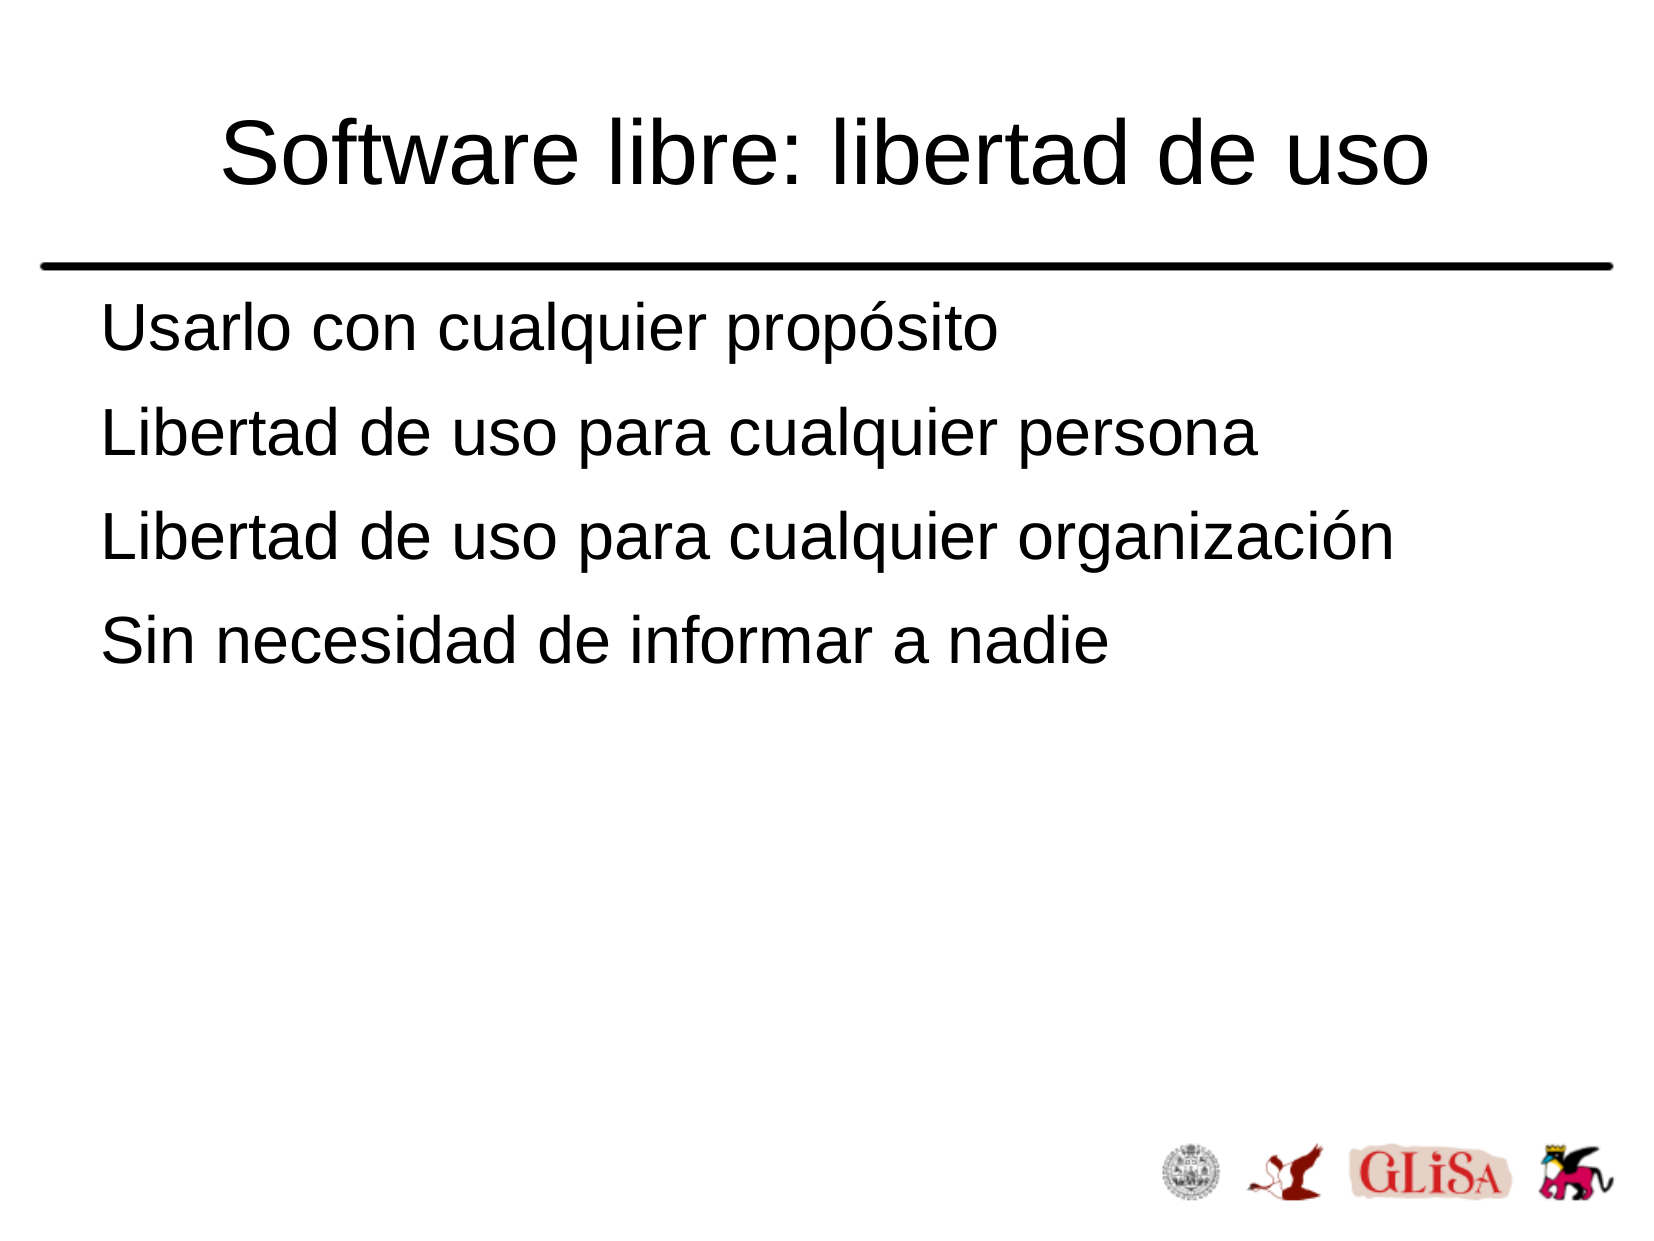

# Software libre: libertad de uso
Usarlo con cualquier propósito
Libertad de uso para cualquier persona
Libertad de uso para cualquier organización
Sin necesidad de informar a nadie